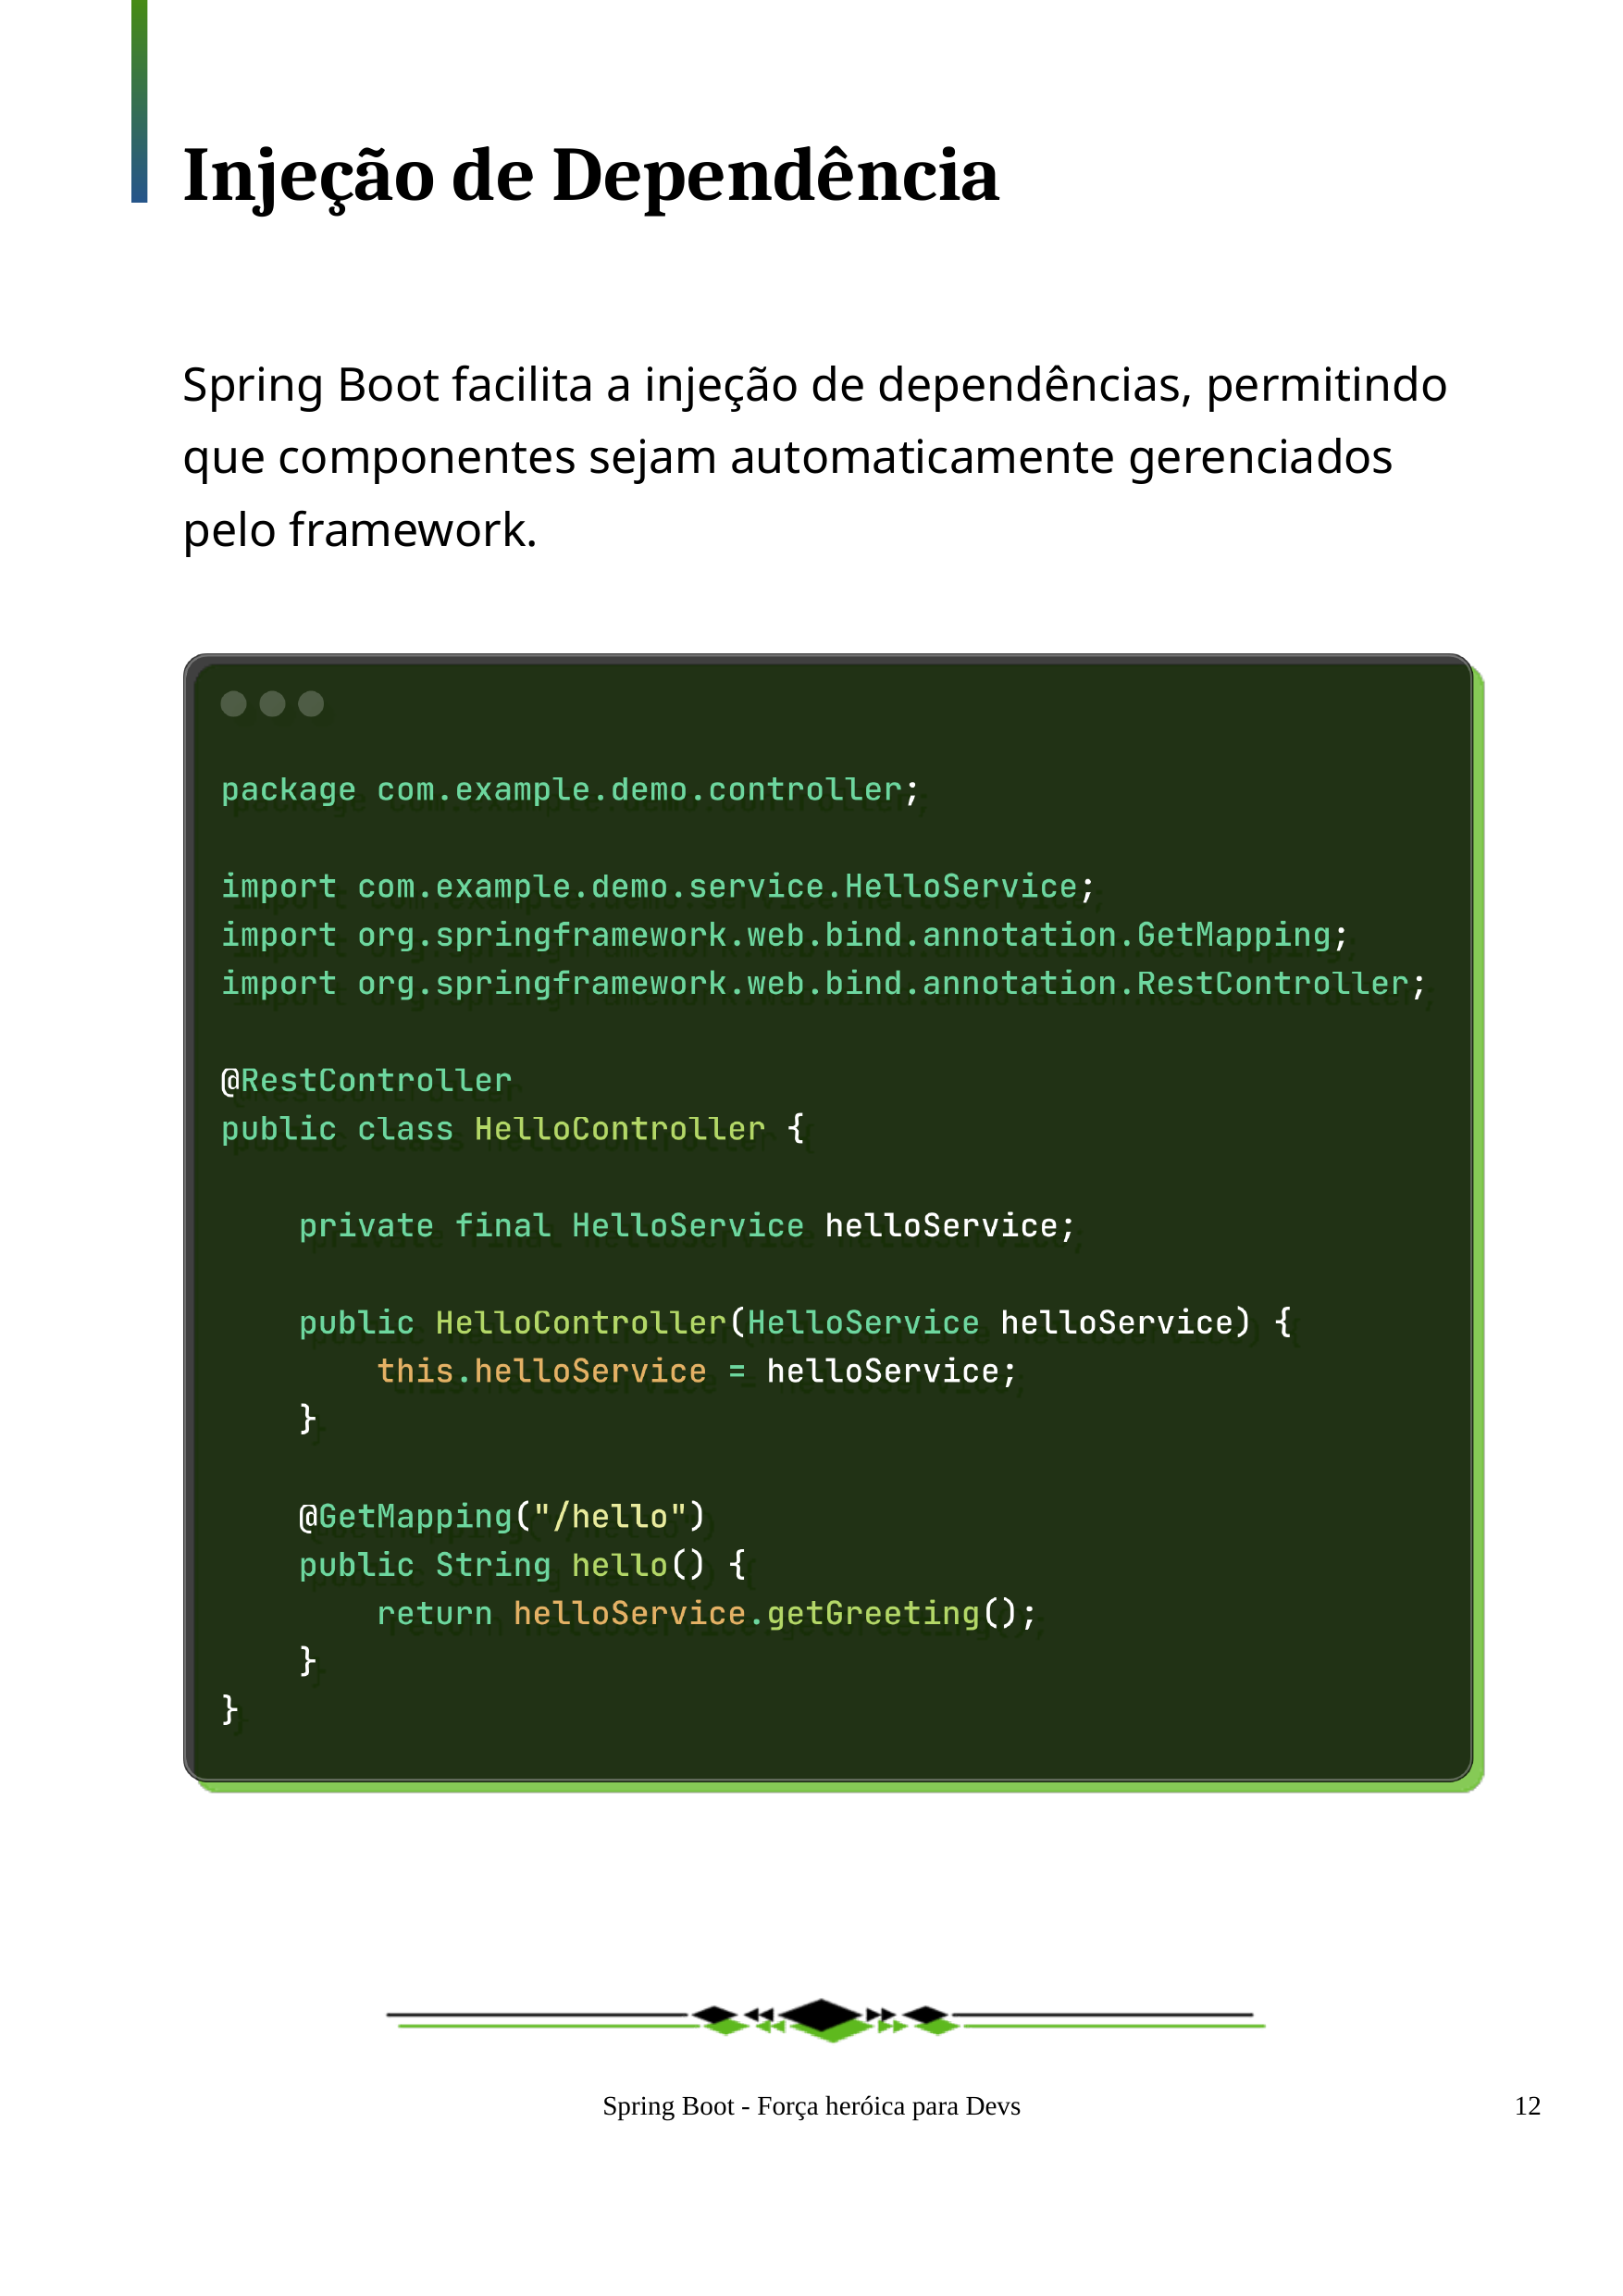

Injeção de Dependência
Spring Boot facilita a injeção de dependências, permitindo que componentes sejam automaticamente gerenciados pelo framework.
Spring Boot - Força heróica para Devs
12